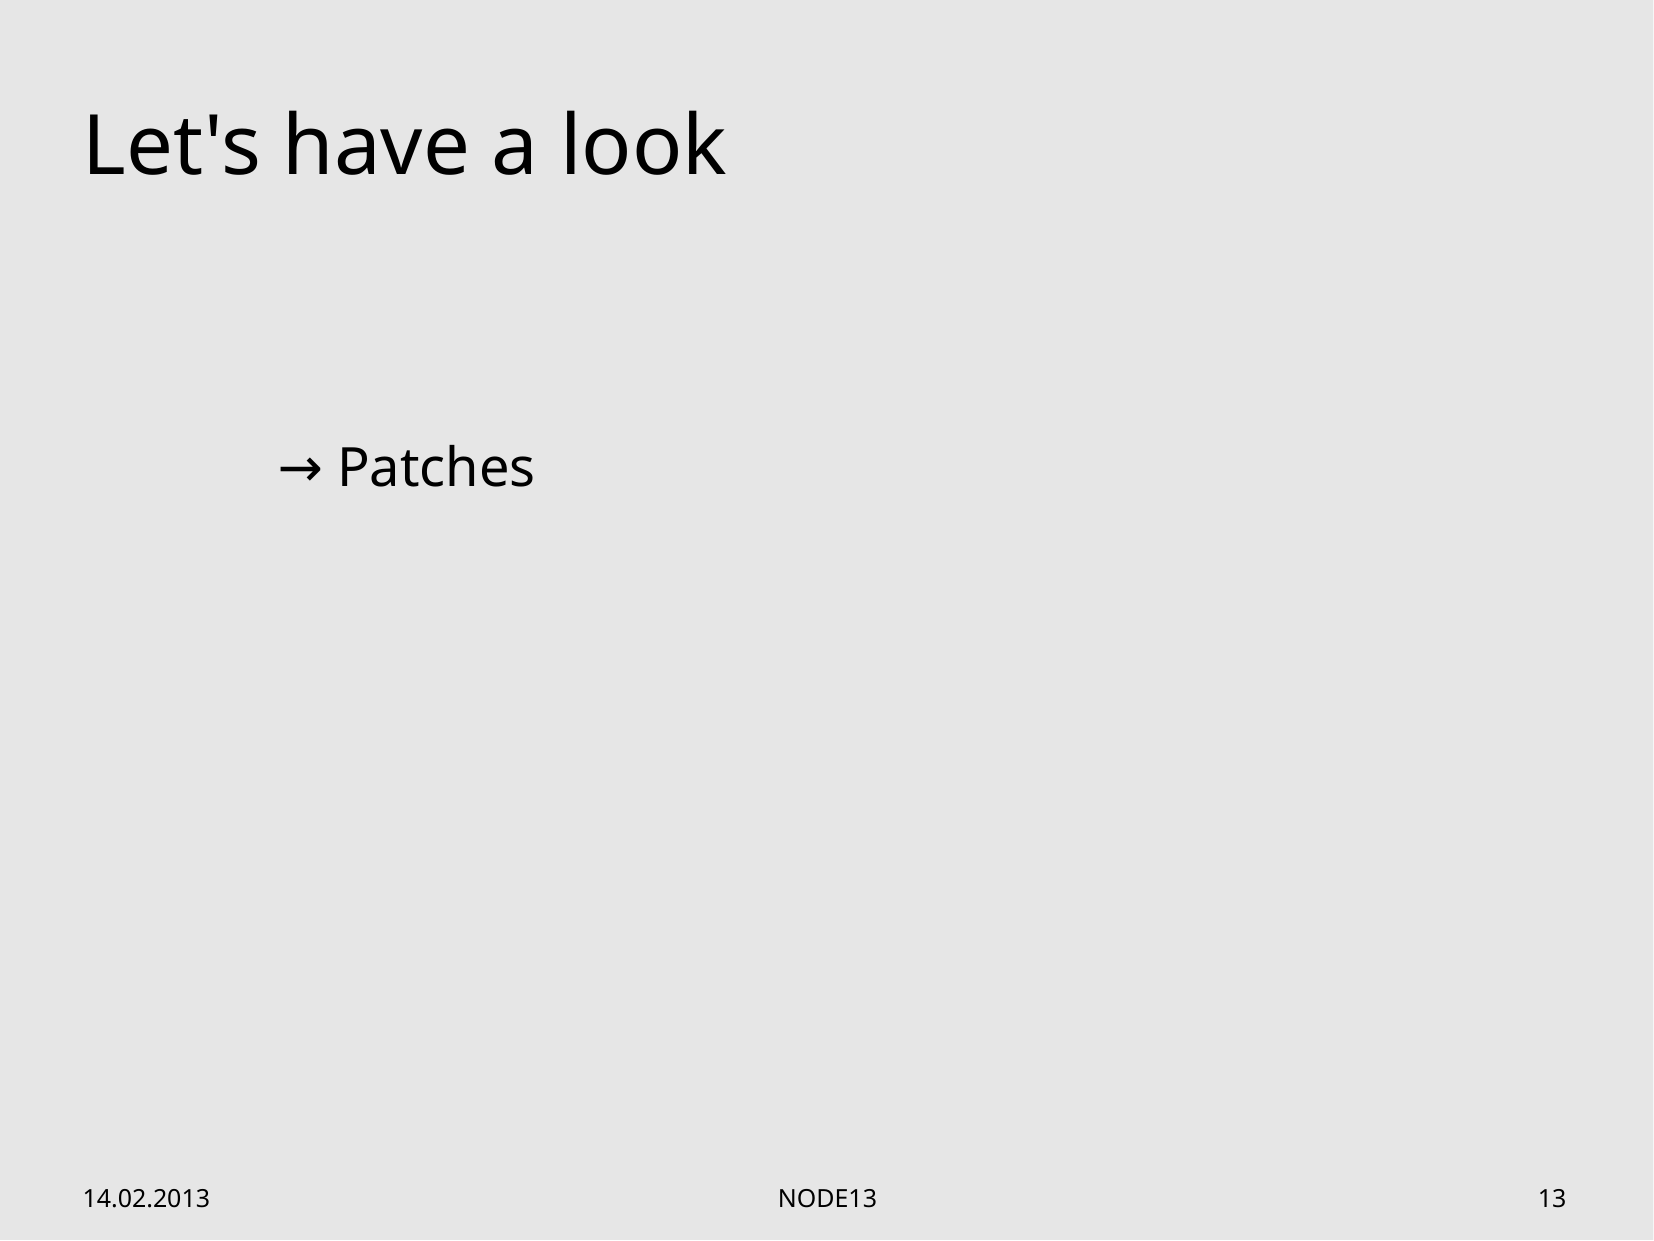

# Let's have a look
→ Patches
14.02.2013
NODE13
13